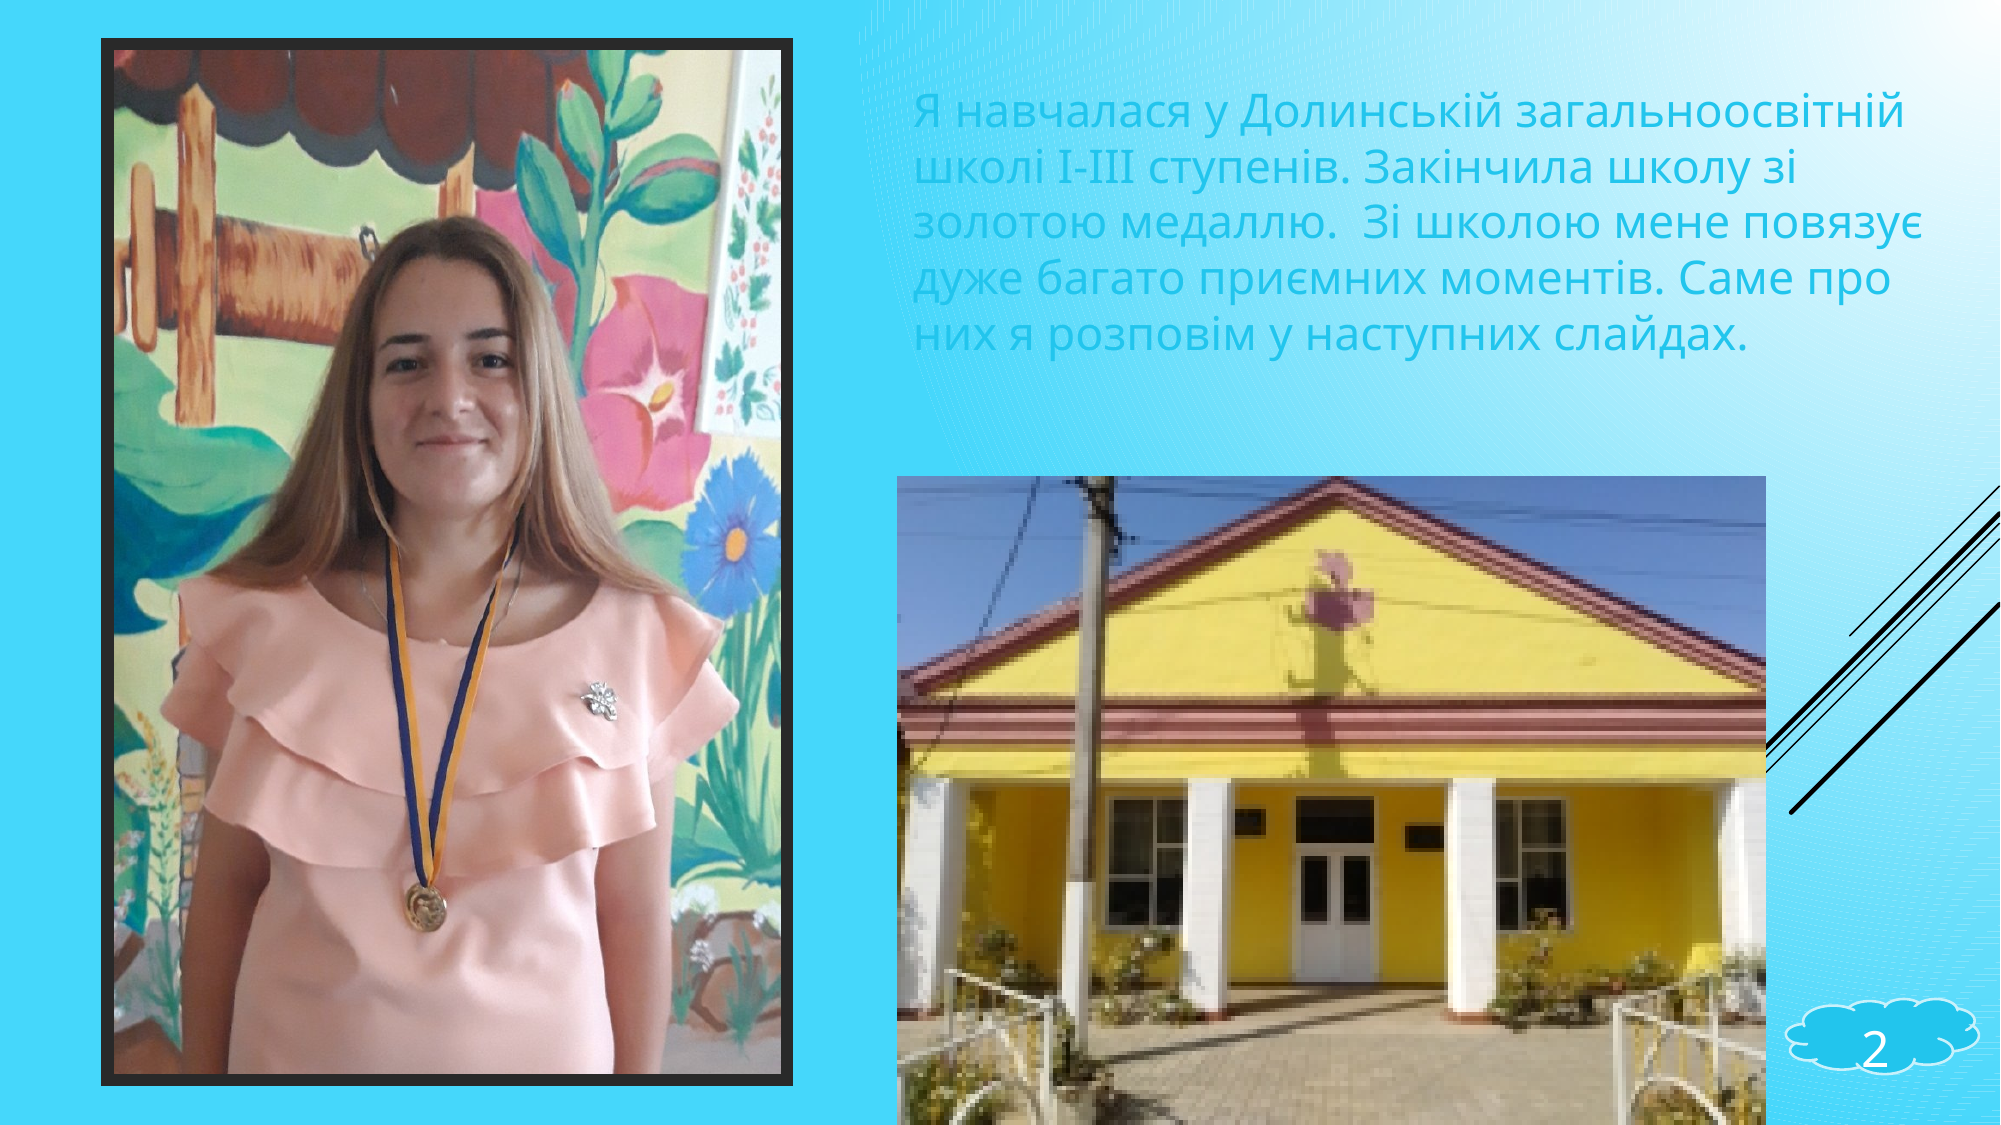

# Я навчалася у Долинській загальноосвітній школі I-III ступенів. Закінчила школу зі золотою медаллю. Зі школою мене повязує дуже багато приємних моментів. Саме про них я розповім у наступних слайдах.
2